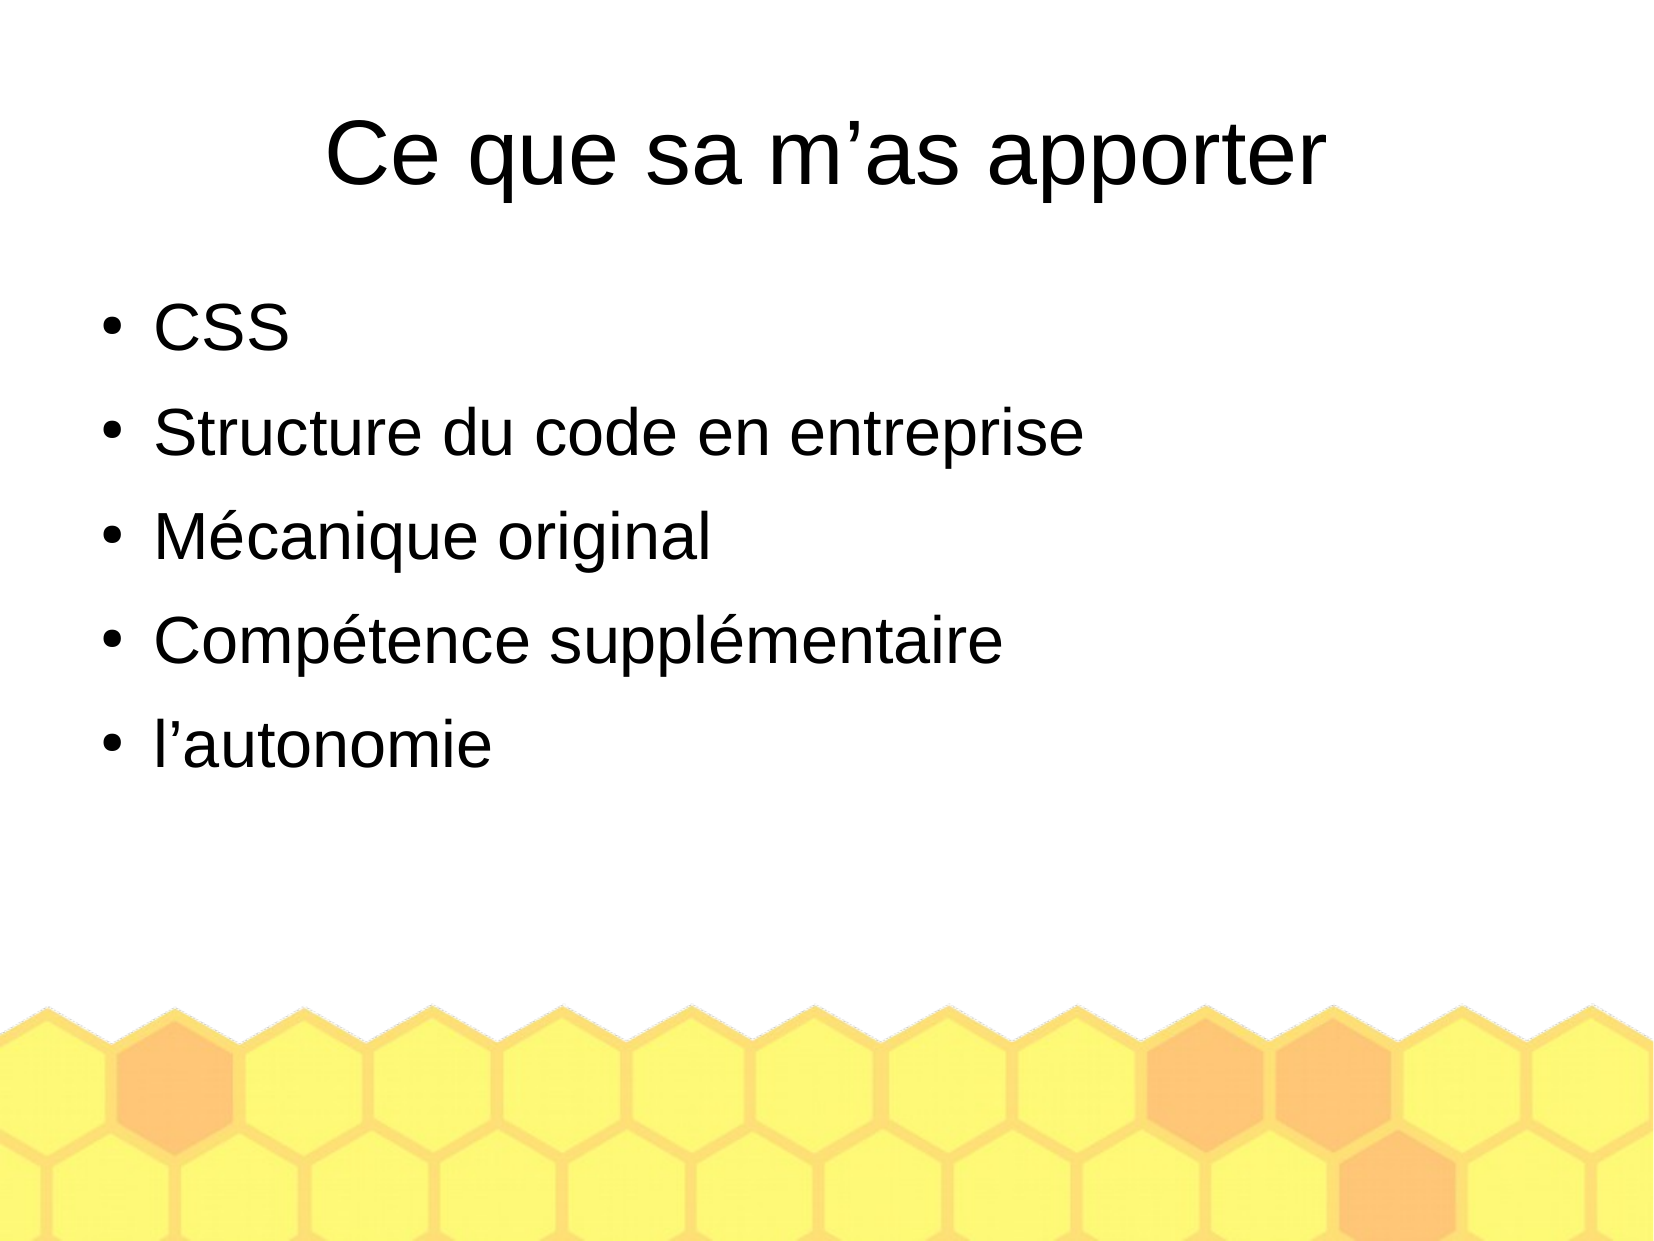

# Ce que sa m’as apporter
CSS
Structure du code en entreprise
Mécanique original
Compétence supplémentaire
l’autonomie